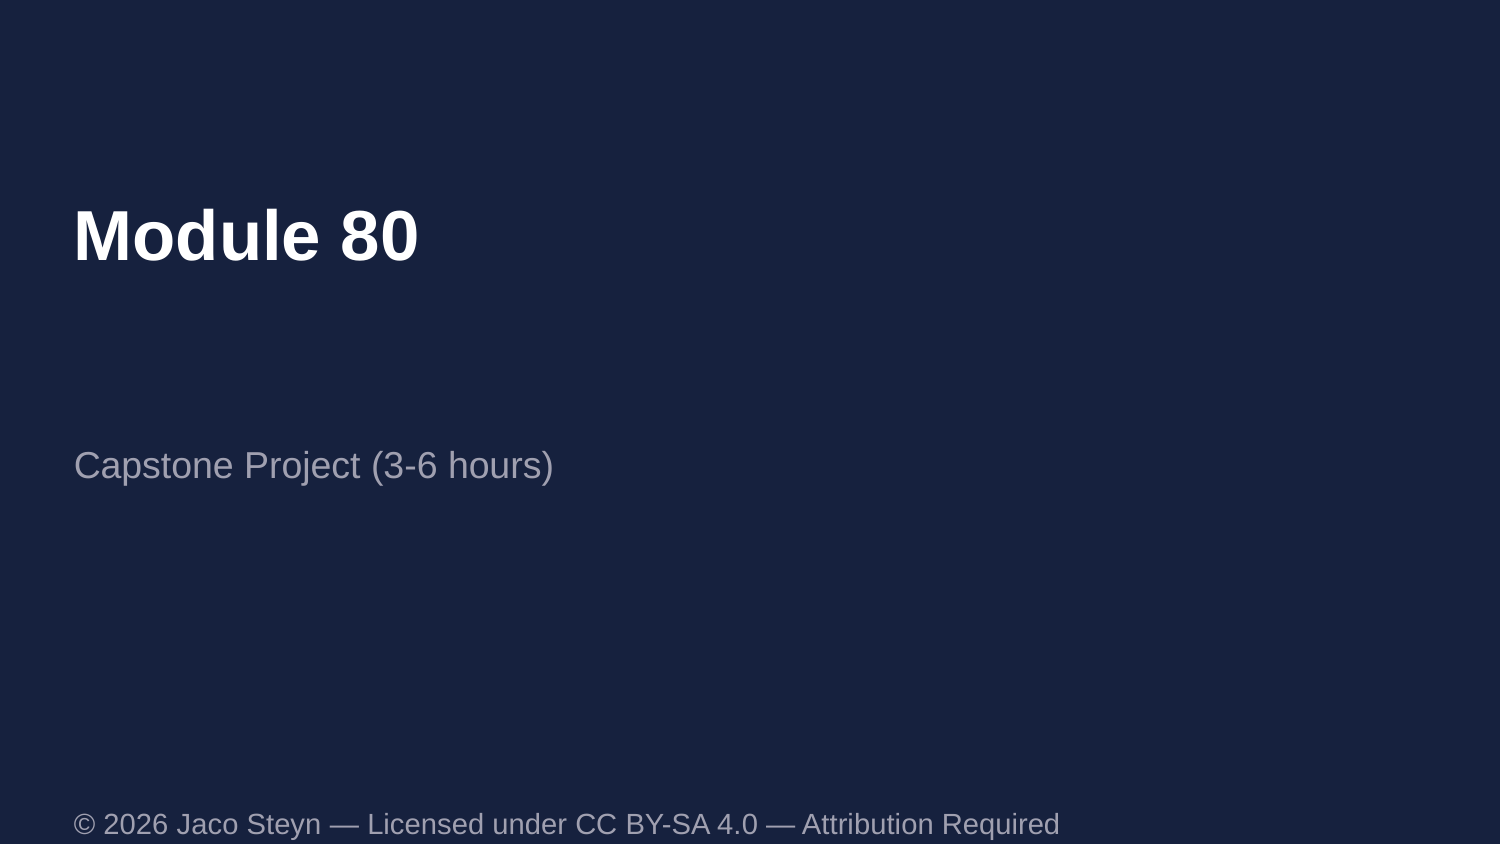

Module 80
Capstone Project (3-6 hours)
© 2026 Jaco Steyn — Licensed under CC BY-SA 4.0 — Attribution Required